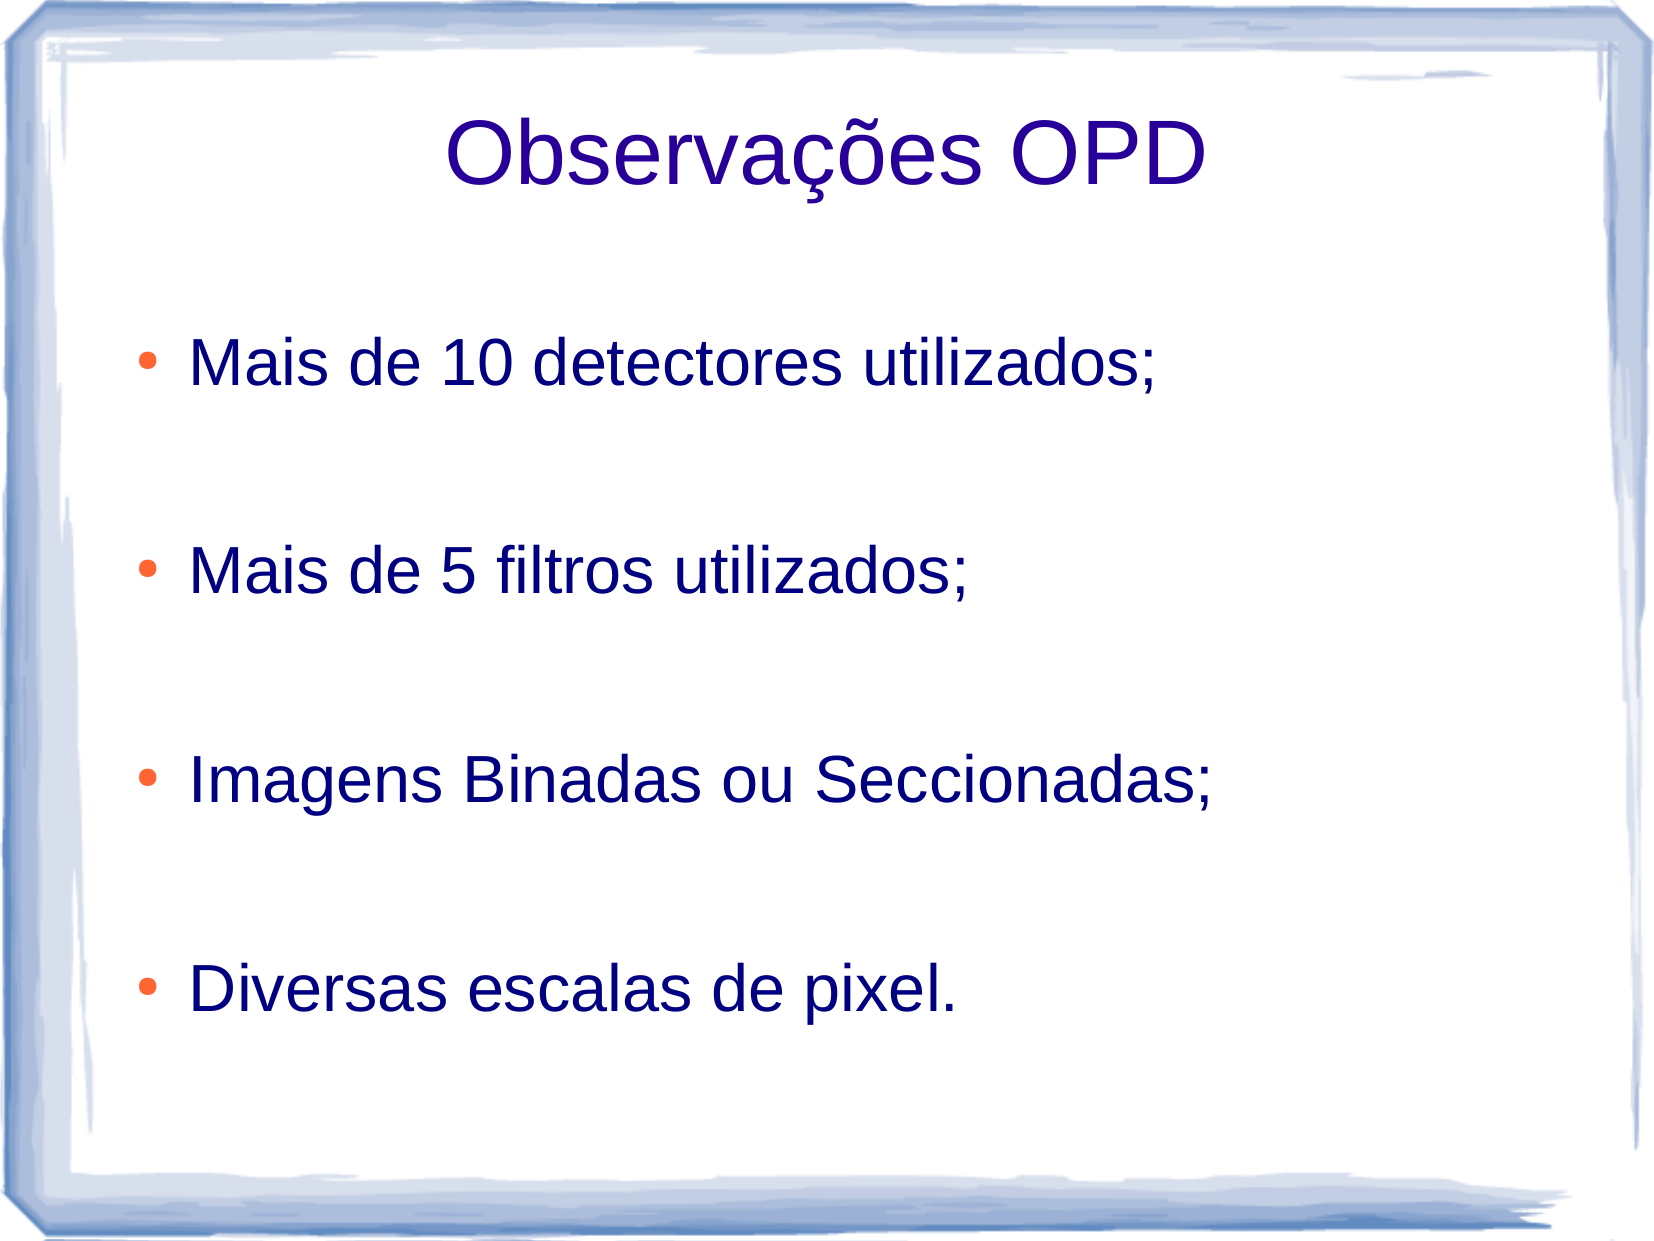

# Observações OPD
Mais de 10 detectores utilizados;
Mais de 5 filtros utilizados;
Imagens Binadas ou Seccionadas;
Diversas escalas de pixel.